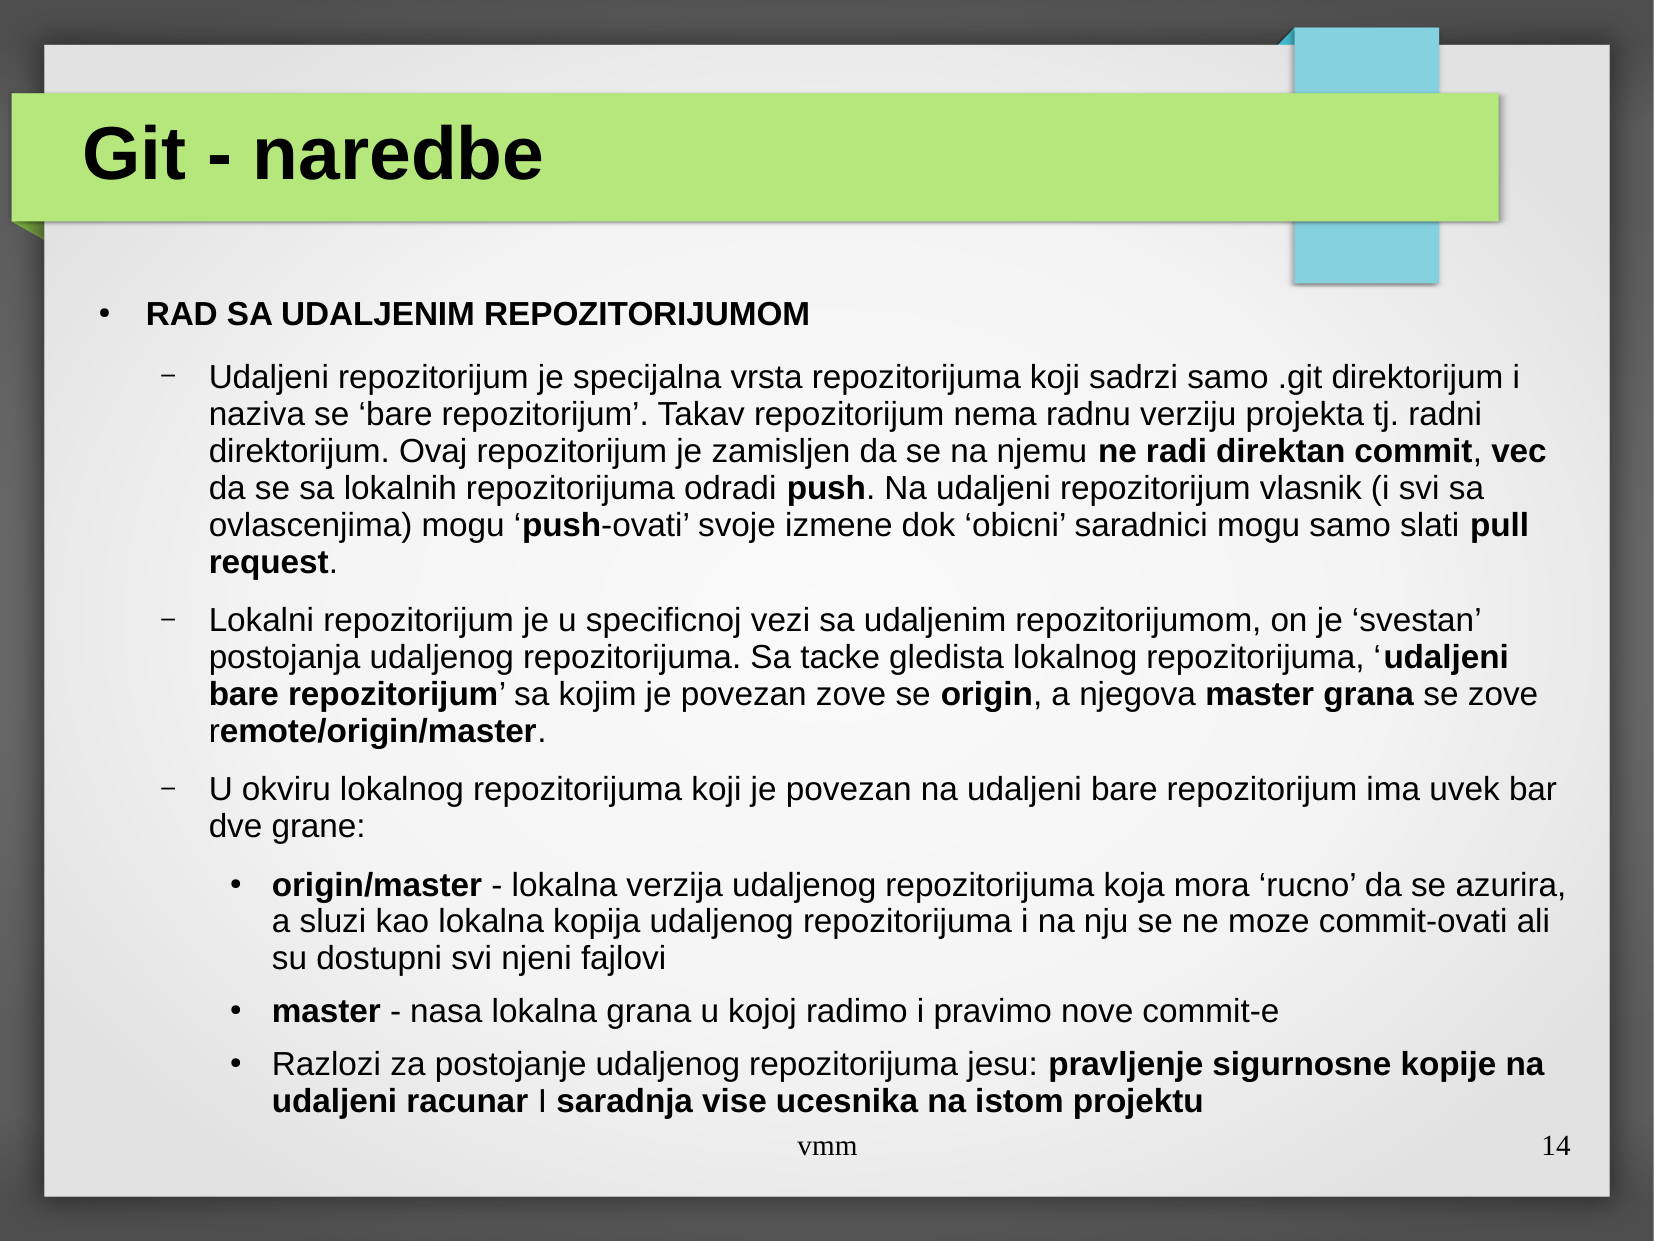

# Git - naredbe
RAD SA UDALJENIM REPOZITORIJUMOM
Udaljeni repozitorijum je specijalna vrsta repozitorijuma koji sadrzi samo .git direktorijum i naziva se ‘bare repozitorijum’. Takav repozitorijum nema radnu verziju projekta tj. radni direktorijum. Ovaj repozitorijum je zamisljen da se na njemu ne radi direktan commit, vec da se sa lokalnih repozitorijuma odradi push. Na udaljeni repozitorijum vlasnik (i svi sa ovlascenjima) mogu ‘push-ovati’ svoje izmene dok ‘obicni’ saradnici mogu samo slati pull request.
Lokalni repozitorijum je u specificnoj vezi sa udaljenim repozitorijumom, on je ‘svestan’ postojanja udaljenog repozitorijuma. Sa tacke gledista lokalnog repozitorijuma, ‘udaljeni bare repozitorijum’ sa kojim je povezan zove se origin, a njegova master grana se zove remote/origin/master.
U okviru lokalnog repozitorijuma koji je povezan na udaljeni bare repozitorijum ima uvek bar dve grane:
origin/master - lokalna verzija udaljenog repozitorijuma koja mora ‘rucno’ da se azurira, a sluzi kao lokalna kopija udaljenog repozitorijuma i na nju se ne moze commit-ovati ali su dostupni svi njeni fajlovi
master - nasa lokalna grana u kojoj radimo i pravimo nove commit-e
Razlozi za postojanje udaljenog repozitorijuma jesu: pravljenje sigurnosne kopije na udaljeni racunar I saradnja vise ucesnika na istom projektu
vmm
14